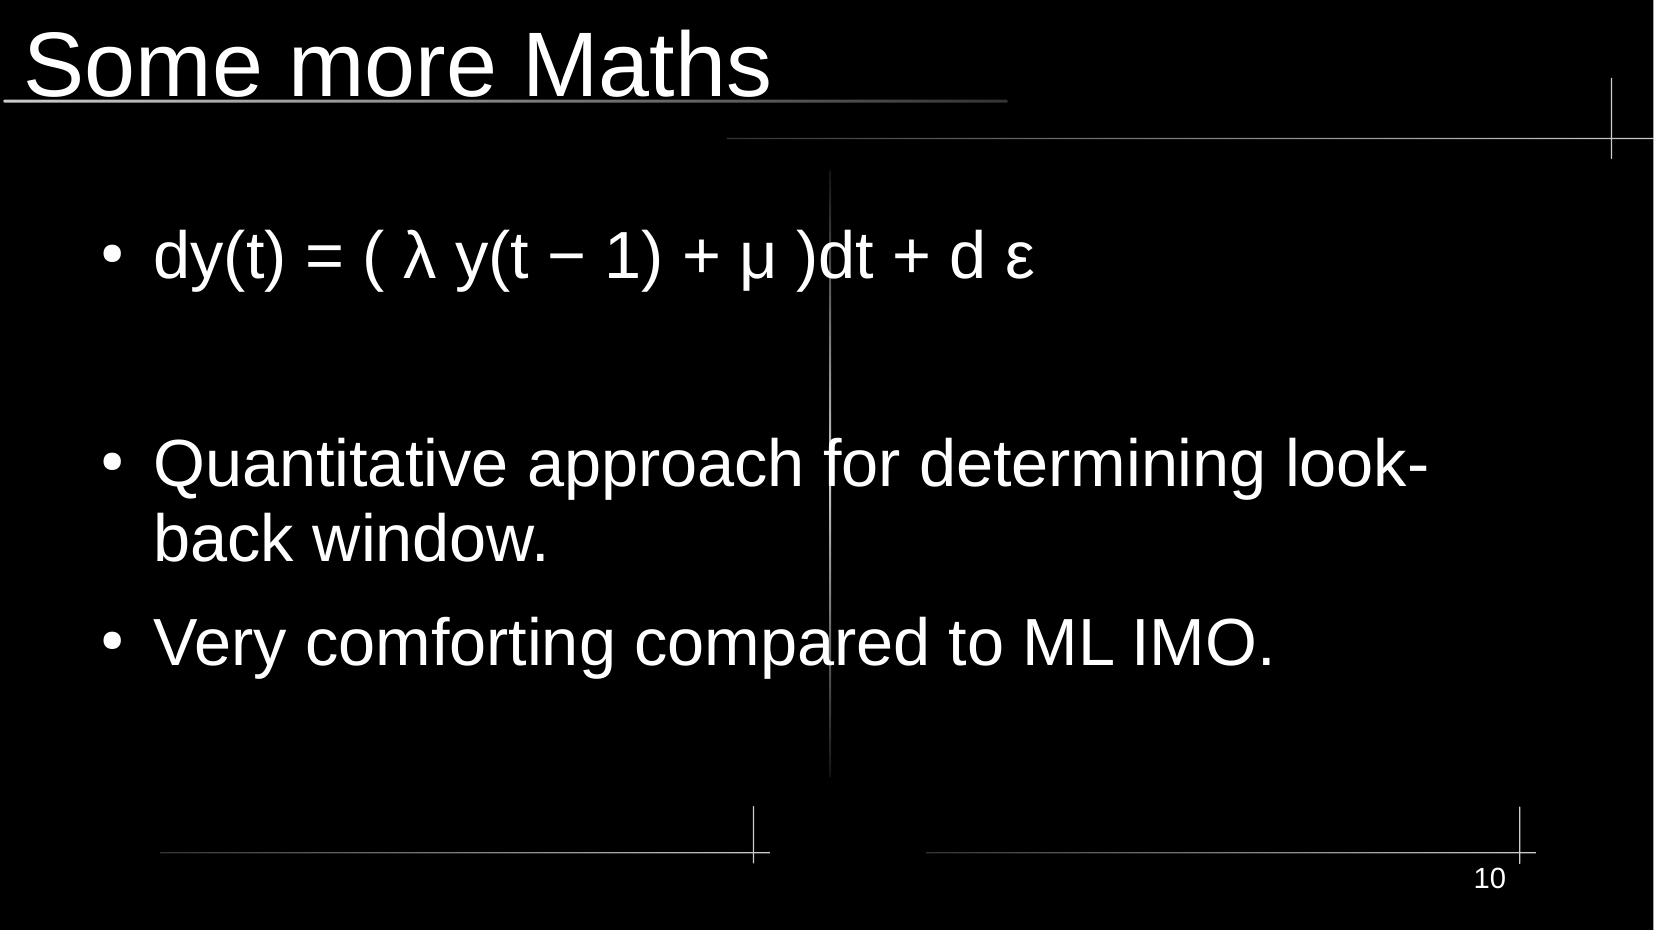

# Some more Maths
dy(t) = ( λ y(t − 1) + μ )dt + d ε
Quantitative approach for determining look-back window.
Very comforting compared to ML IMO.
10